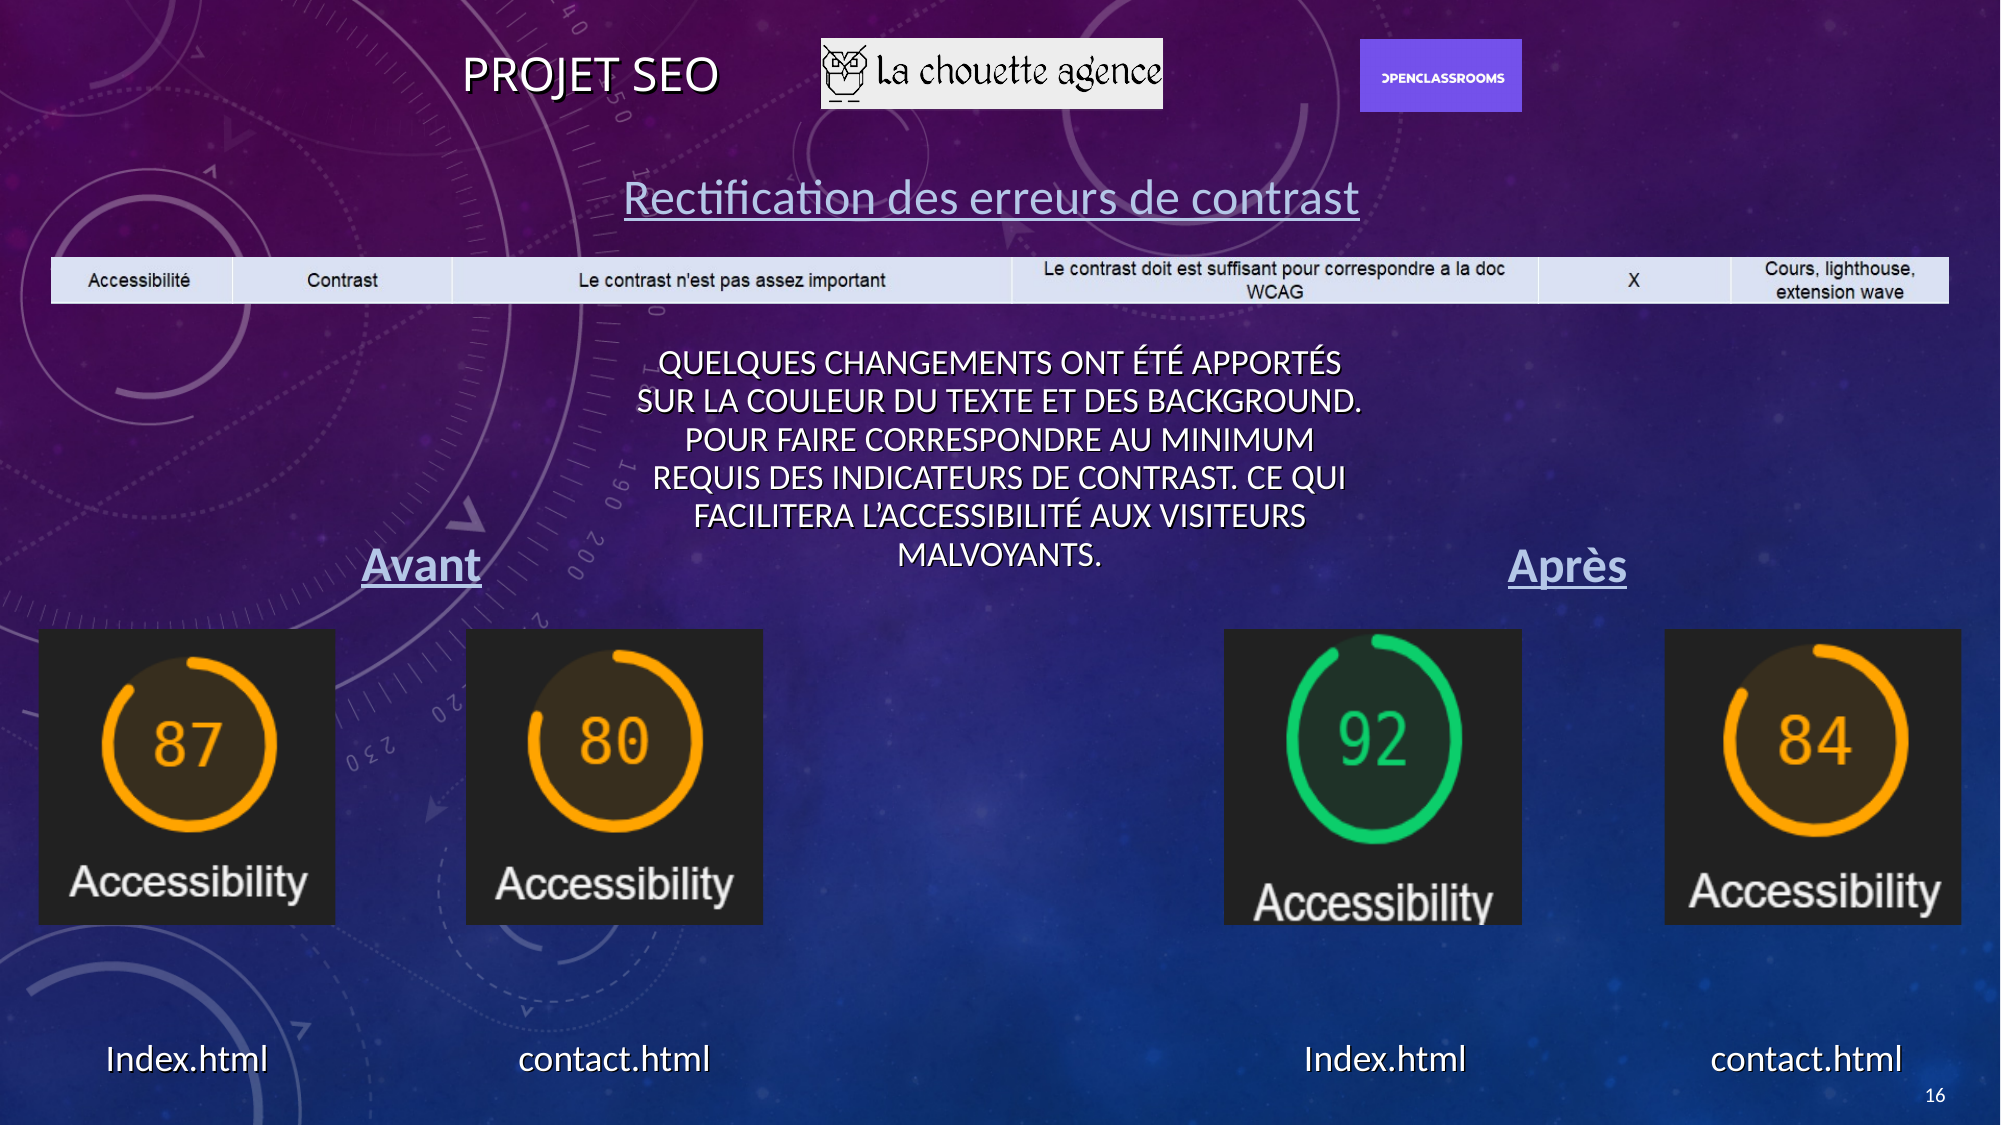

# Projet SEO					 avec
Rectification des erreurs de contrast
Quelques changements ont été apportés sur la couleur du texte et des background. pour faire correspondre au minimum requis des indicateurs de contrast. Ce qui facilitera l’accessibilité aux visiteurs malvoyants.
Avant
Après
contact.html
Index.html
contact.html
Index.html